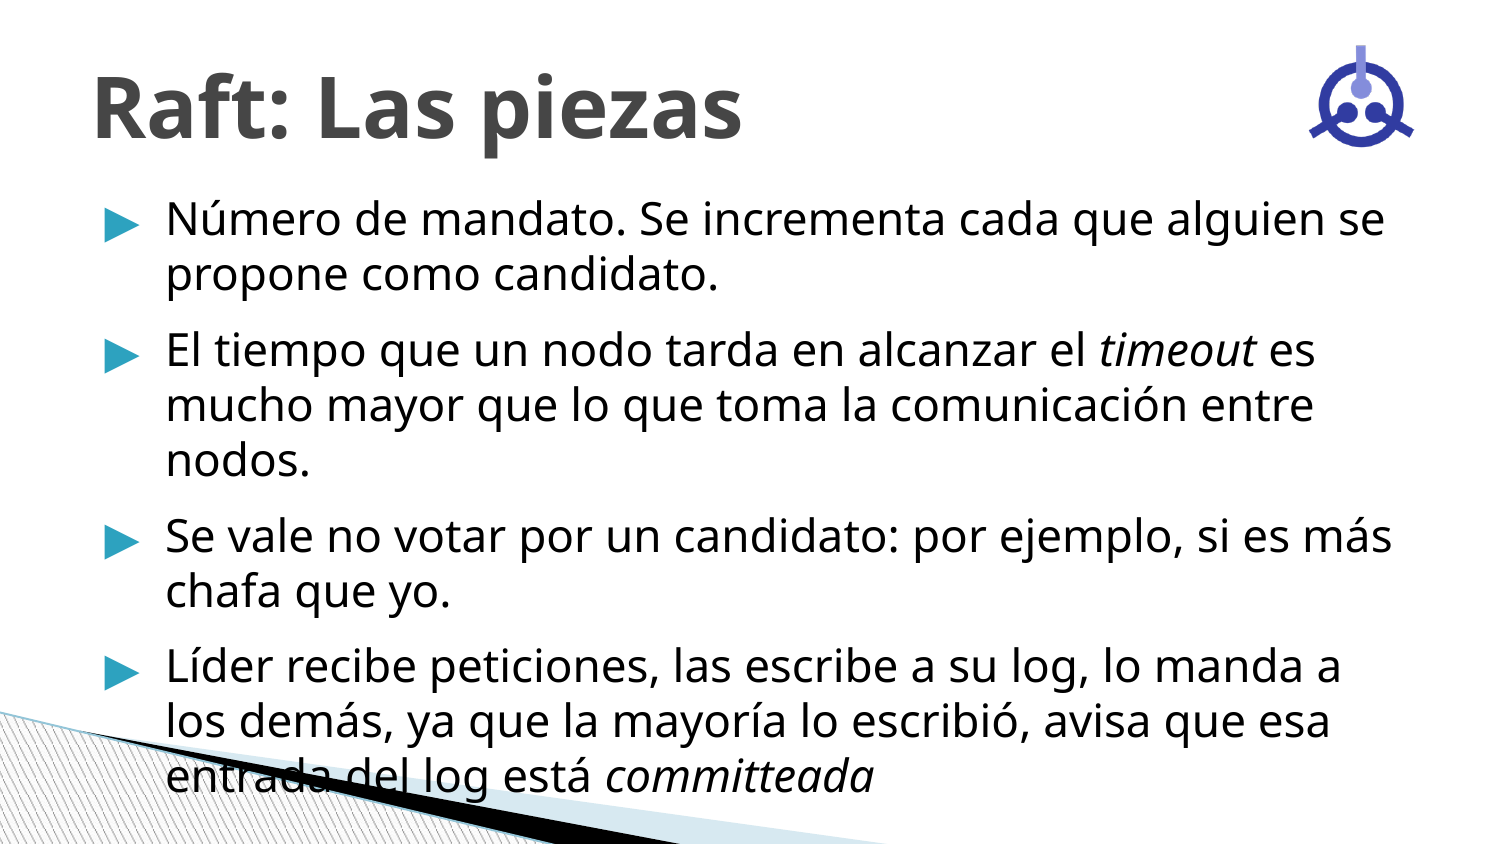

Raft: Las piezas
# Número de mandato. Se incrementa cada que alguien se propone como candidato.
El tiempo que un nodo tarda en alcanzar el timeout es mucho mayor que lo que toma la comunicación entre nodos.
Se vale no votar por un candidato: por ejemplo, si es más chafa que yo.
Líder recibe peticiones, las escribe a su log, lo manda a los demás, ya que la mayoría lo escribió, avisa que esa entrada del log está committeada